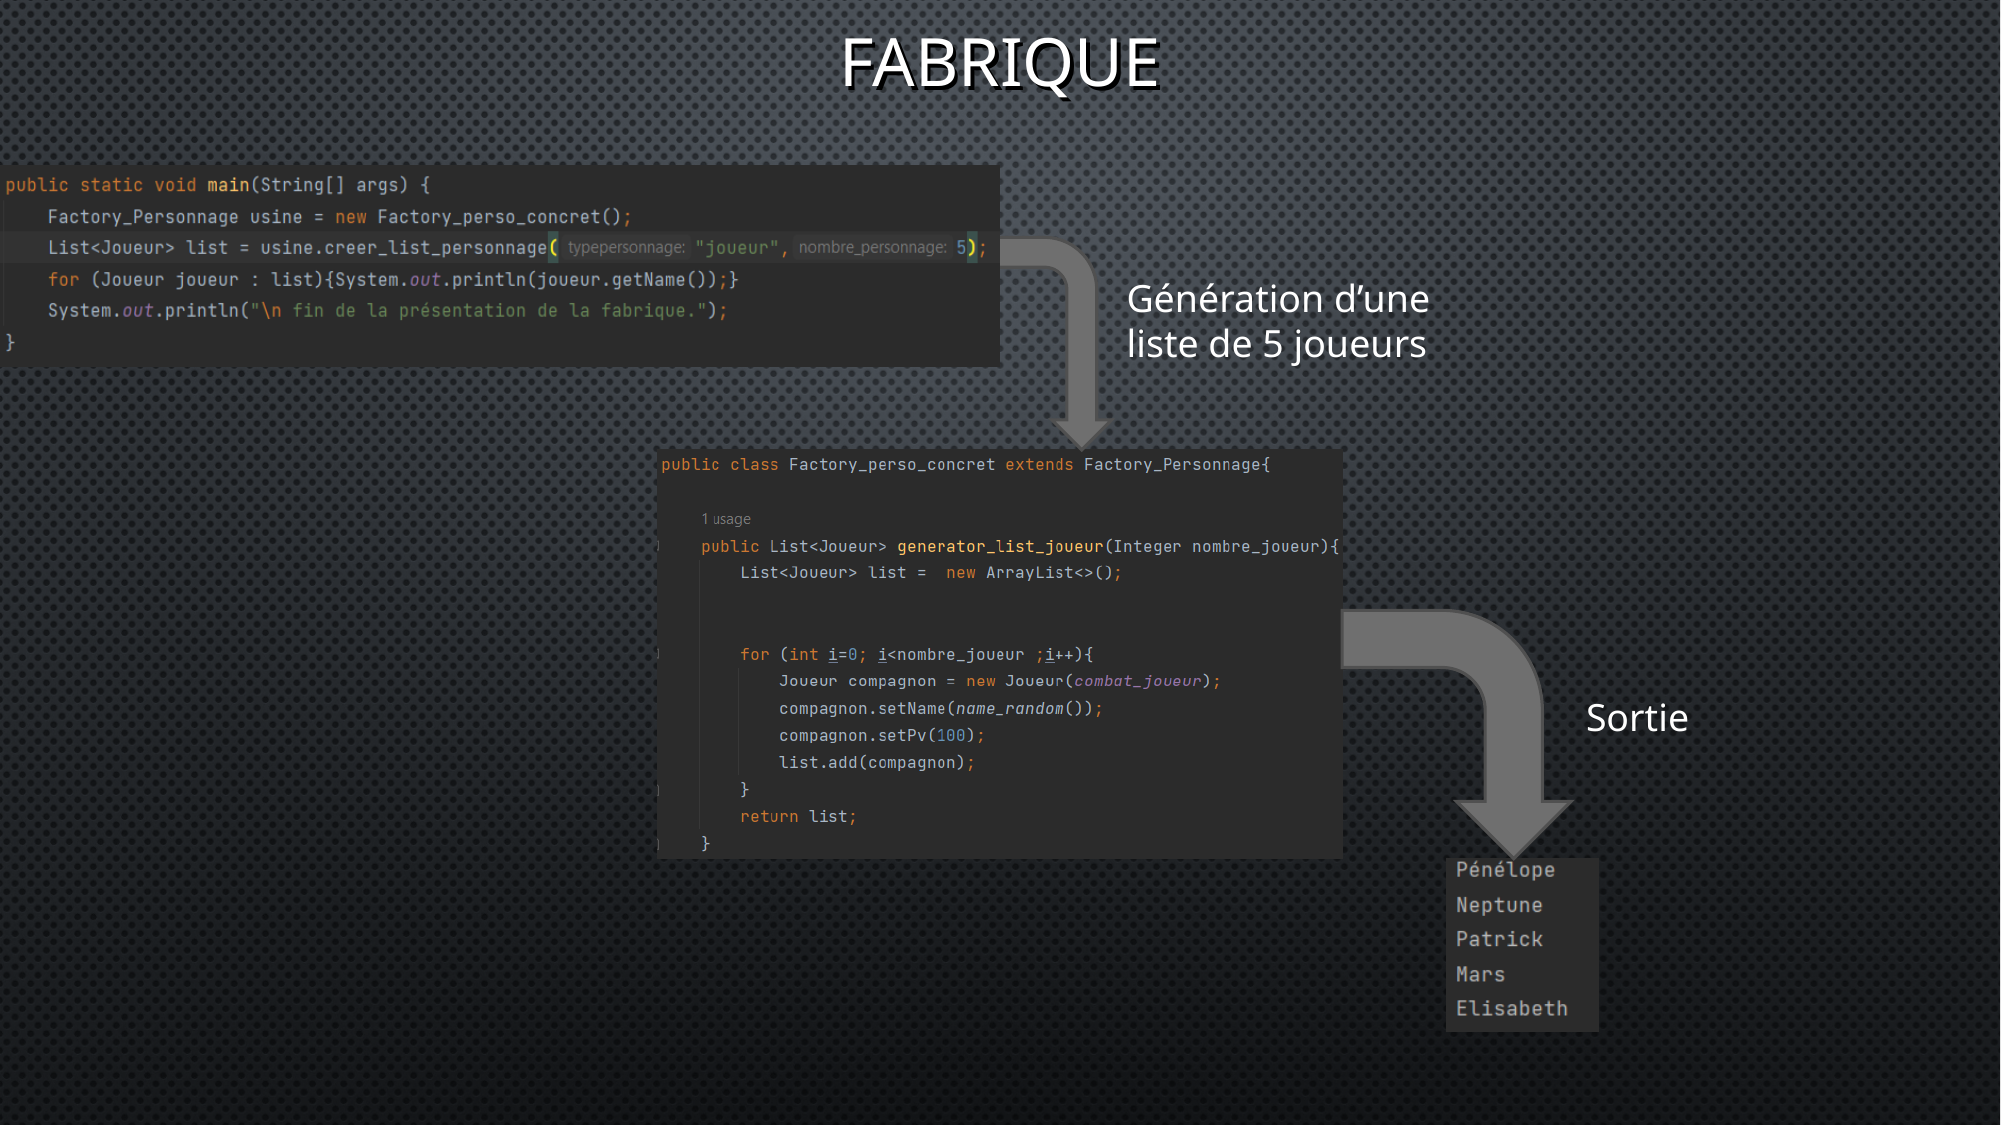

# Fabrique
Génération d’une liste de 5 joueurs
Sortie